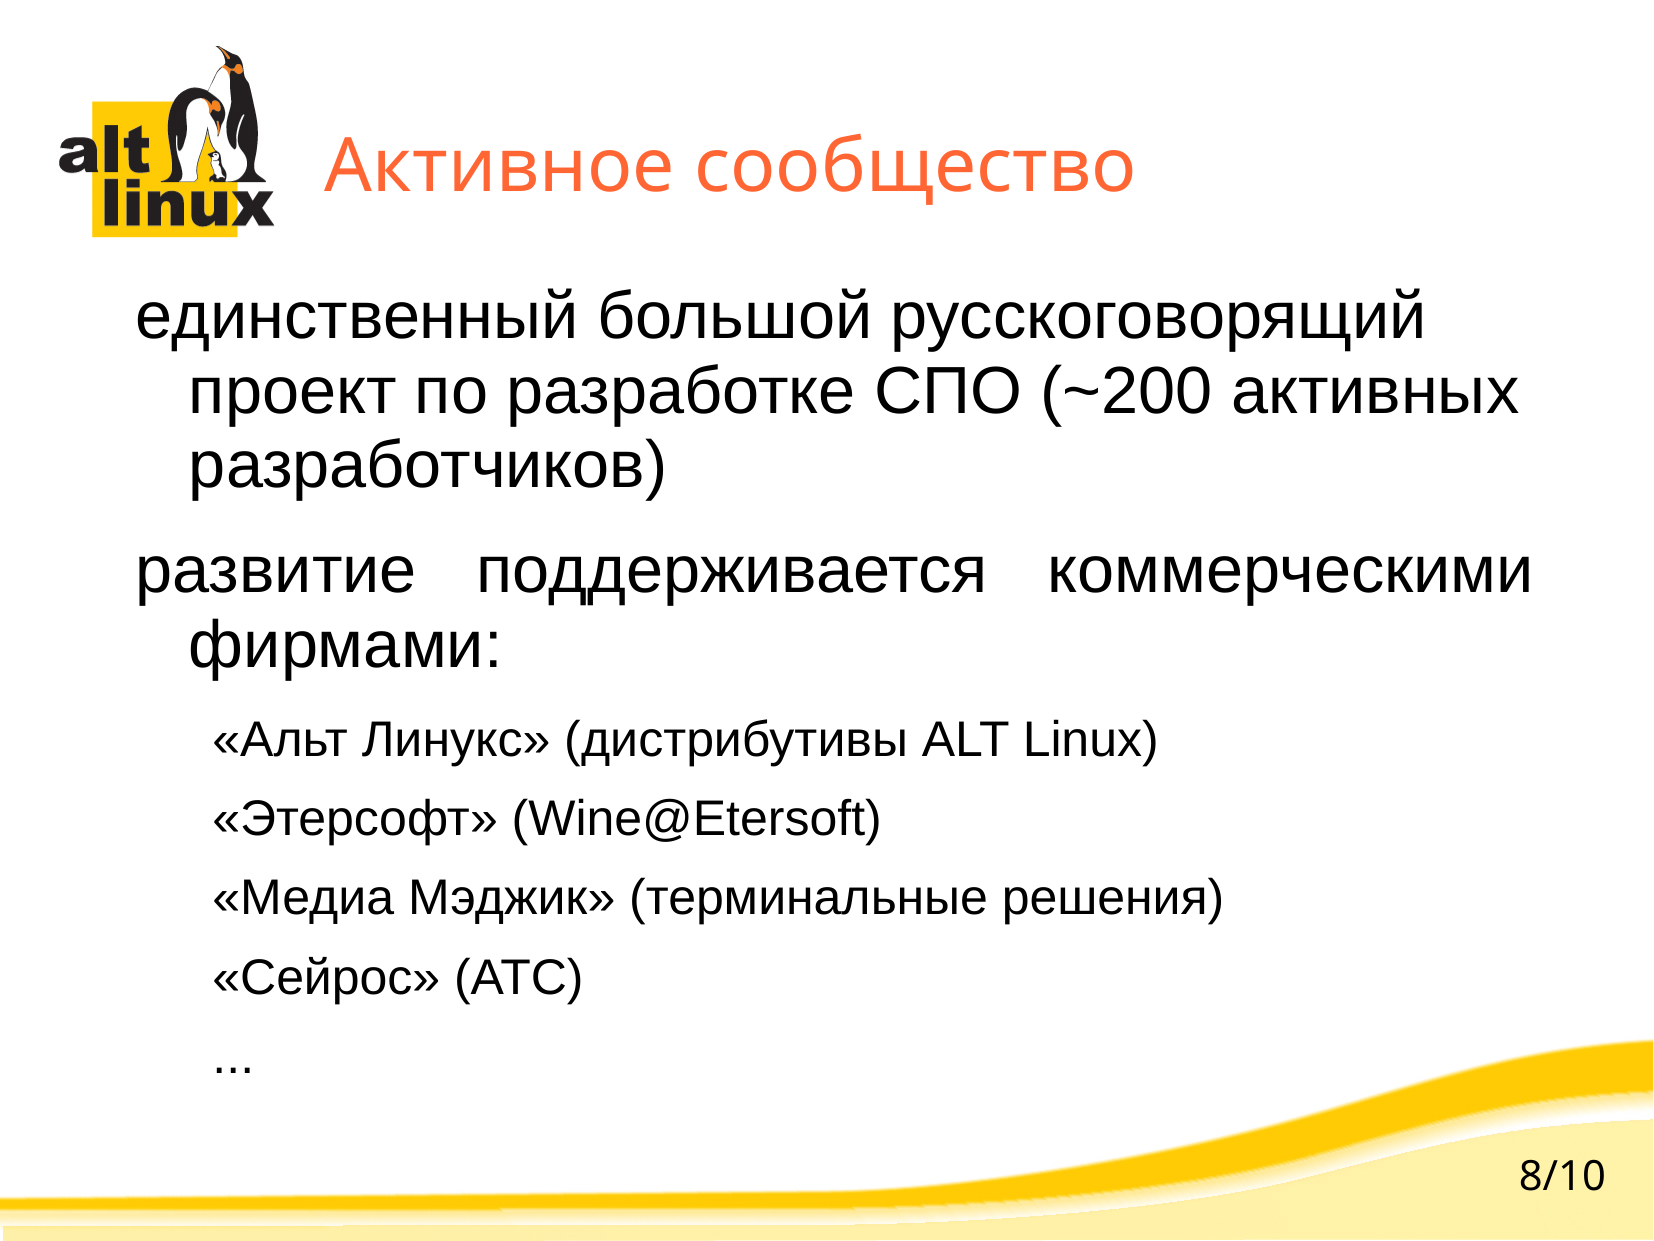

#
Активное сообщество
единственный большой русскоговорящий проект по разработке СПО (~200 активных разработчиков)
развитие поддерживается коммерческими фирмами:
«Альт Линукс» (дистрибутивы ALT Linux)
«Этерсофт» (Wine@Etersoft)
«Медиа Мэджик» (терминальные решения)
«Сейрос» (АТС)
...
8/10